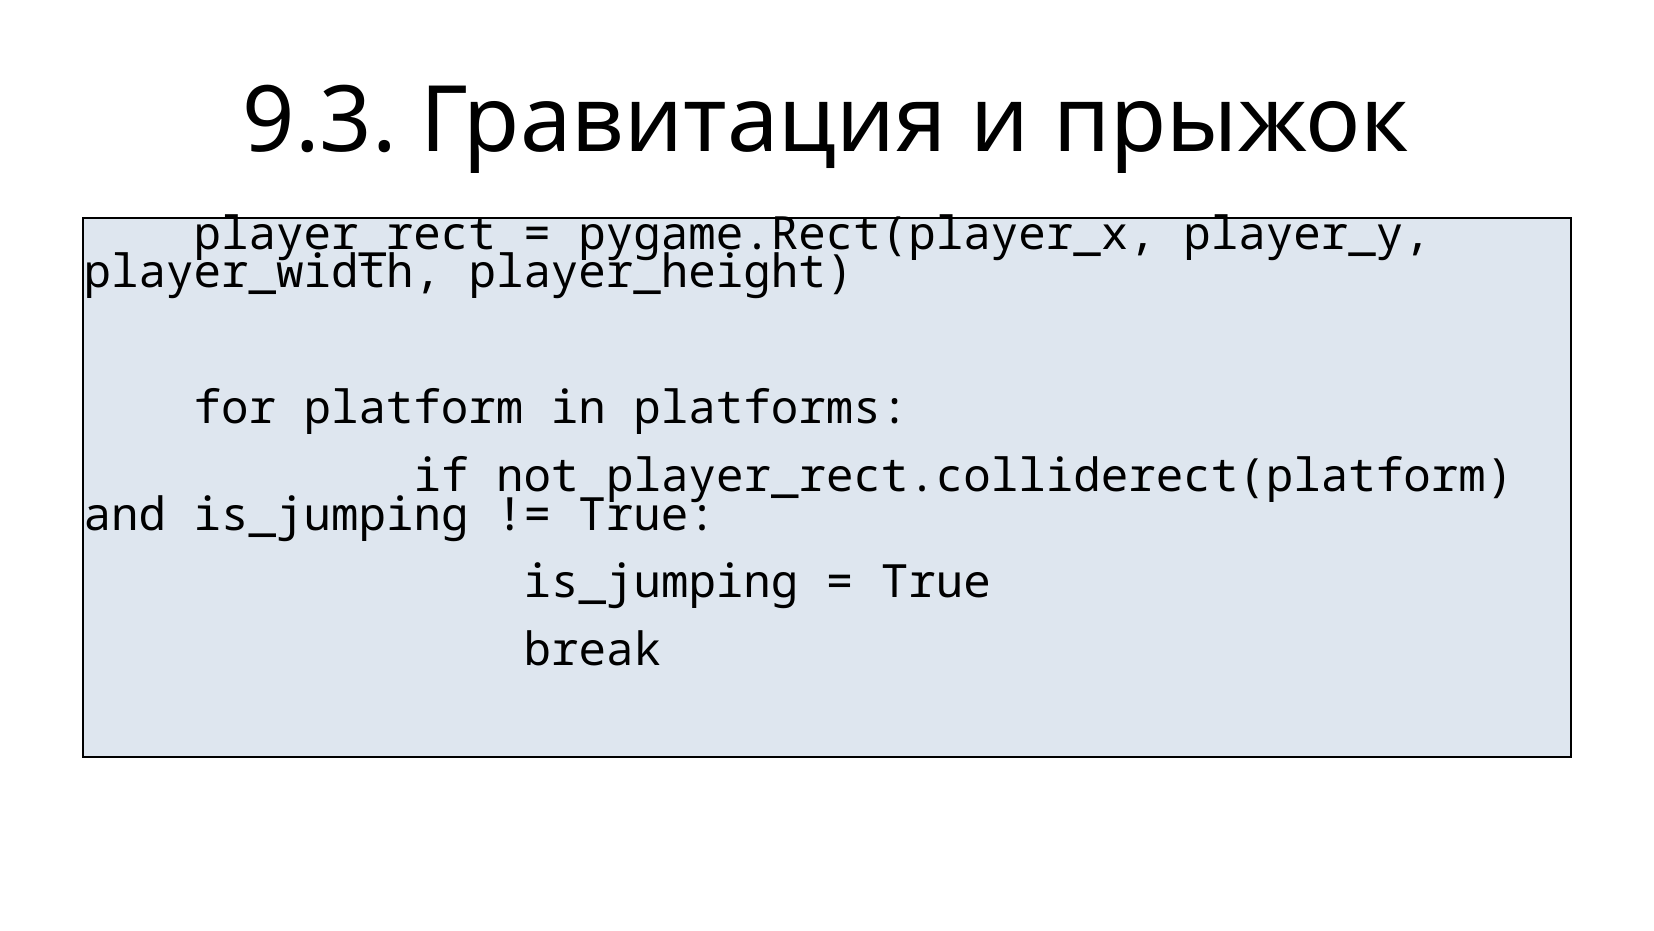

# 9.3. Гравитация и прыжок
 player_rect = pygame.Rect(player_x, player_y, player_width, player_height)
 for platform in platforms:
 if not player_rect.colliderect(platform) and is_jumping != True:
 is_jumping = True
 break